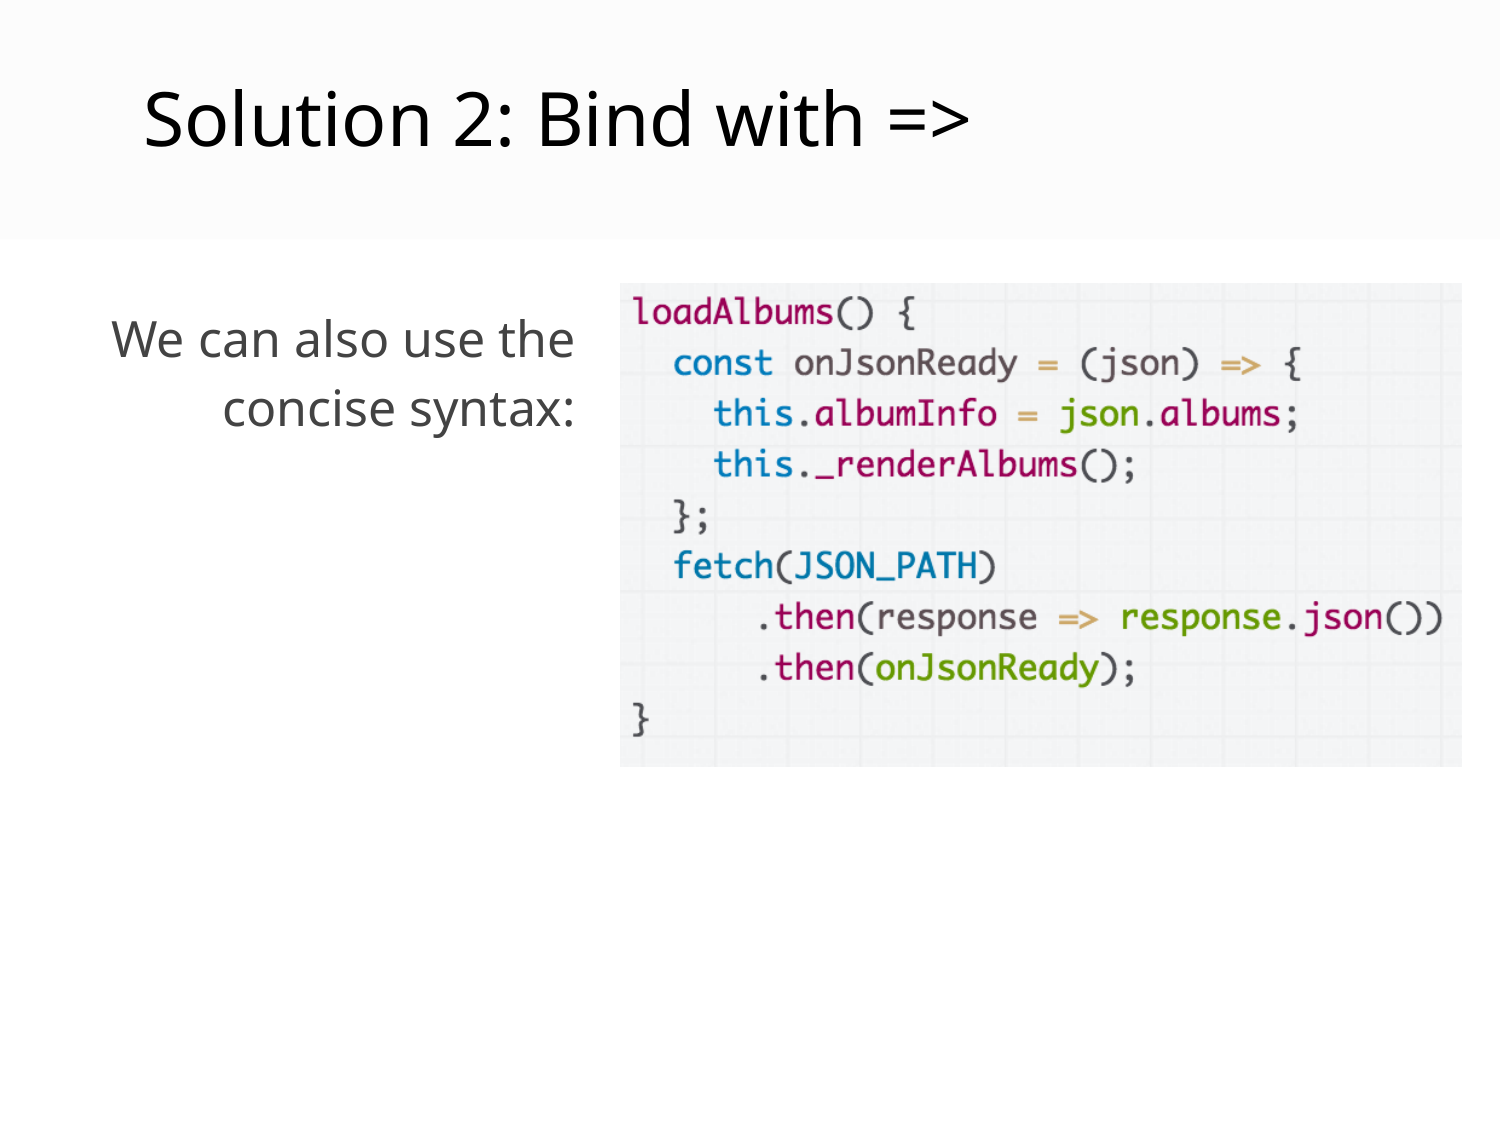

# Solution 2: Bind with =>
We can also use the concise syntax: